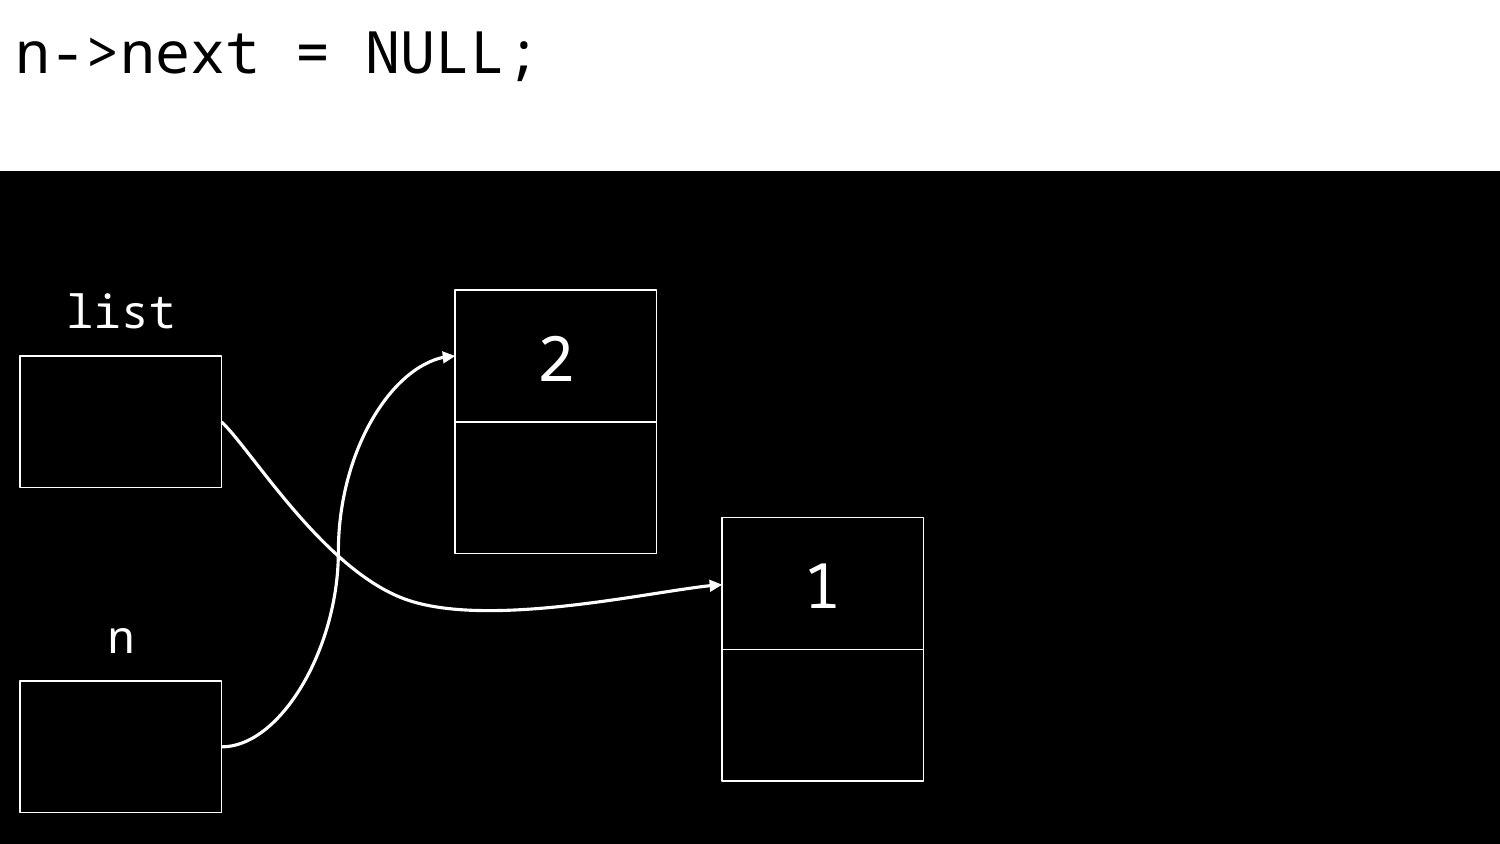

# n->next = NULL;
list
2
1
n